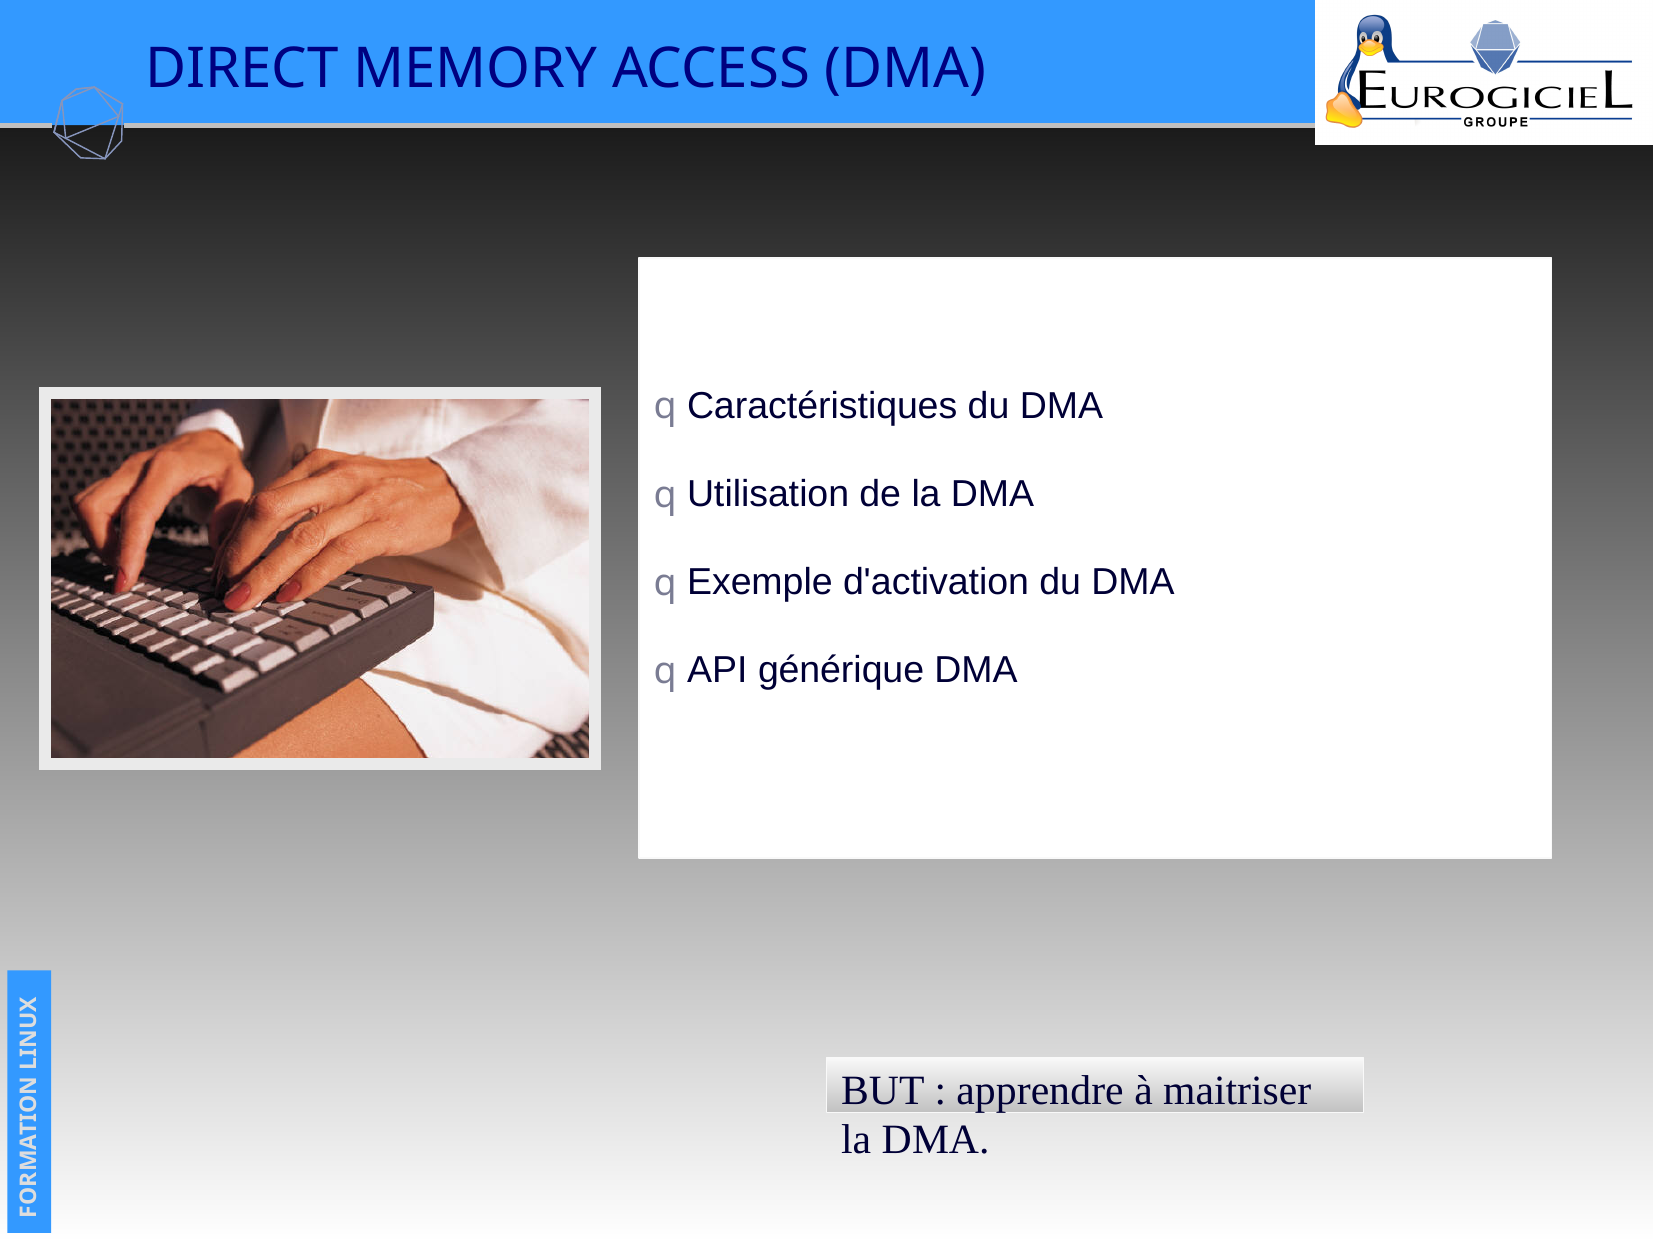

# DIRECT MEMORY ACCESS (DMA)
 Caractéristiques du DMA
 Utilisation de la DMA
 Exemple d'activation du DMA
 API générique DMA
BUT : apprendre à maitriser la DMA.